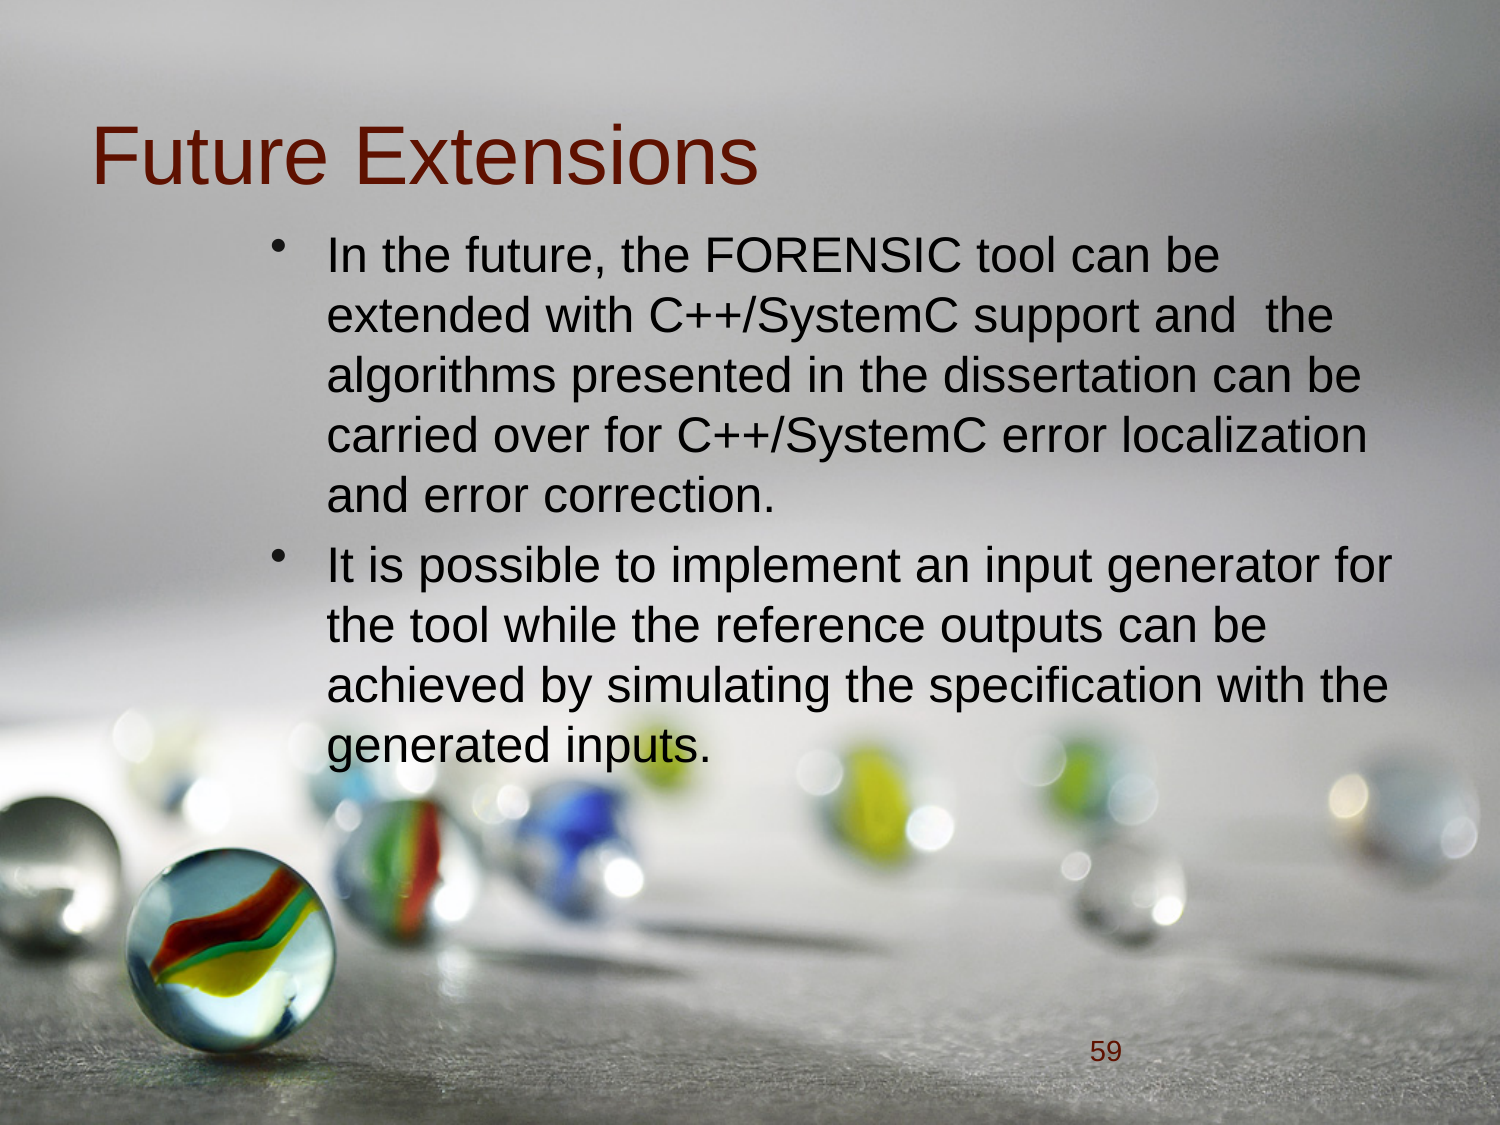

# Future Extensions
In the future, the FORENSIC tool can be extended with C++/SystemC support and the algorithms presented in the dissertation can be carried over for C++/SystemC error localization and error correction.
It is possible to implement an input generator for the tool while the reference outputs can be achieved by simulating the specification with the generated inputs.
Tallinn, 01.01.2016
59